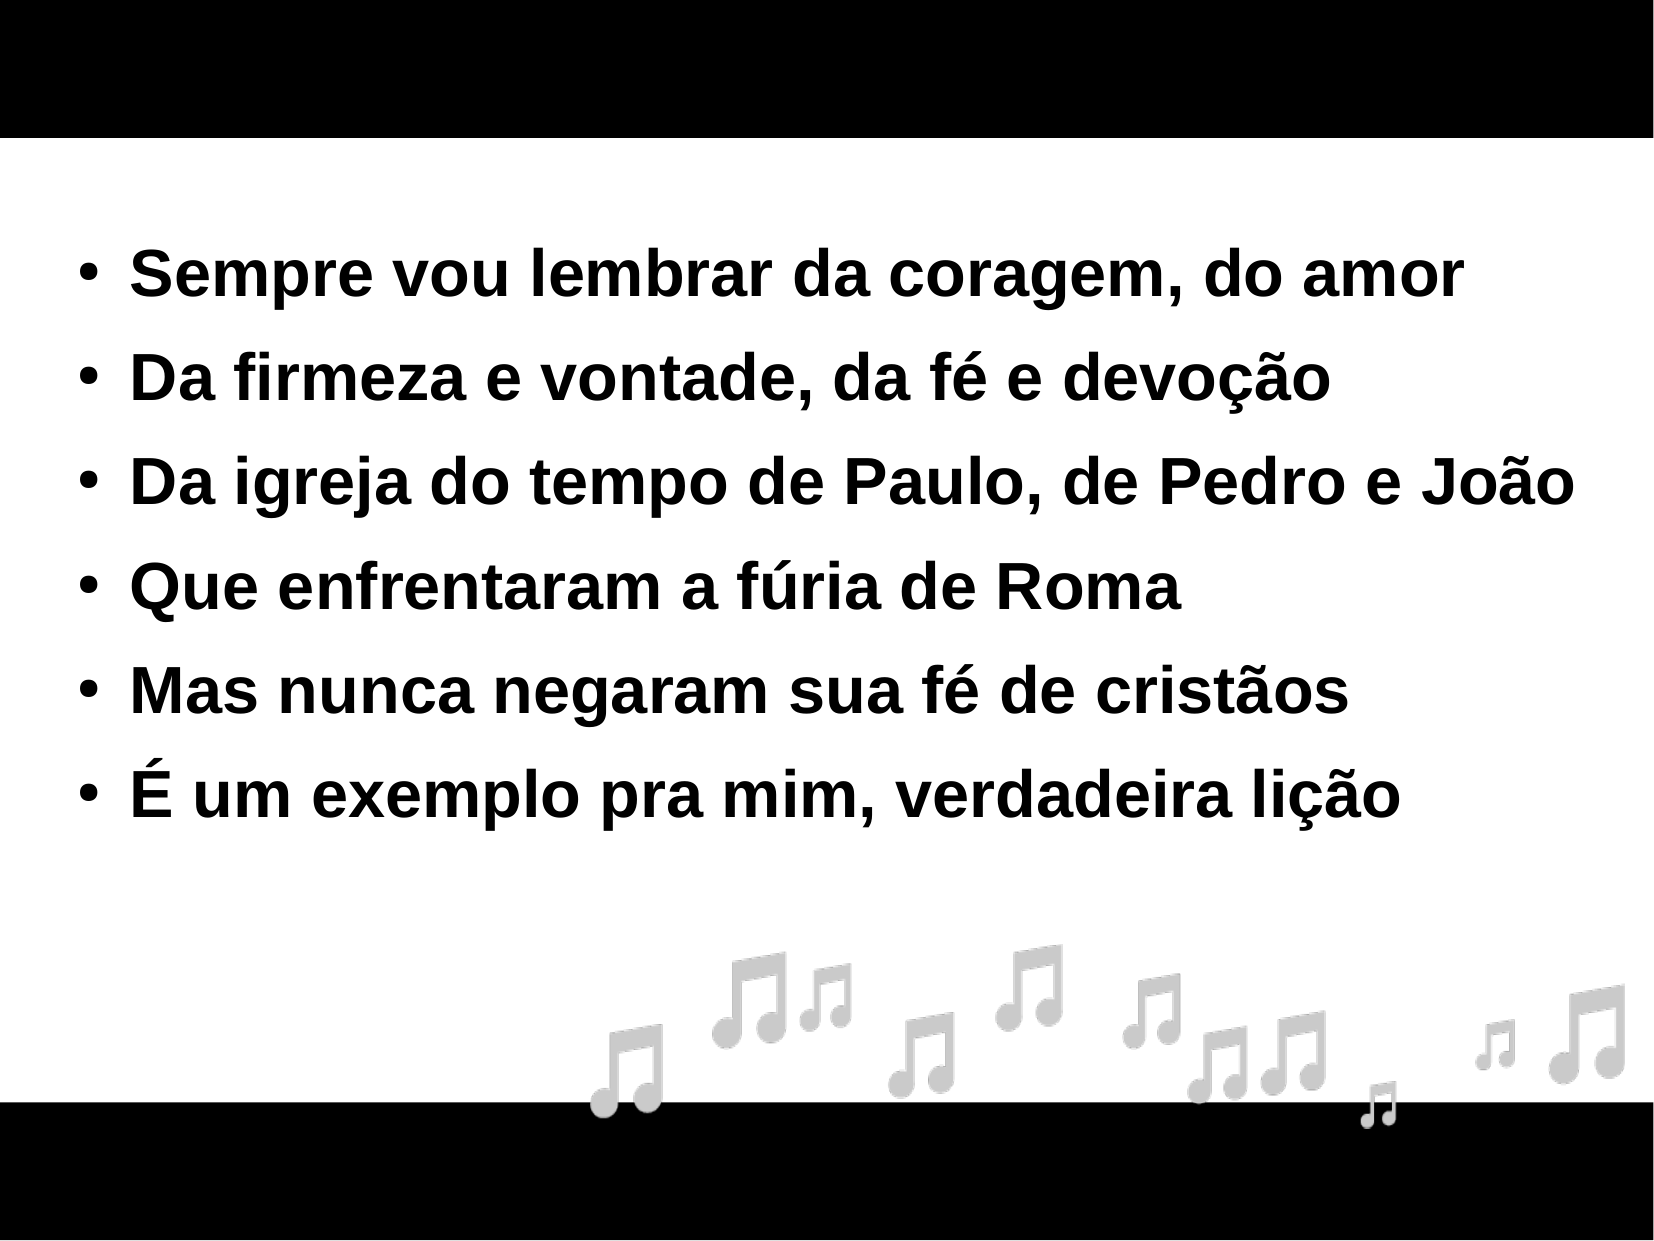

# Sempre vou lembrar da coragem, do amor
Da firmeza e vontade, da fé e devoção
Da igreja do tempo de Paulo, de Pedro e João
Que enfrentaram a fúria de Roma
Mas nunca negaram sua fé de cristãos
É um exemplo pra mim, verdadeira lição